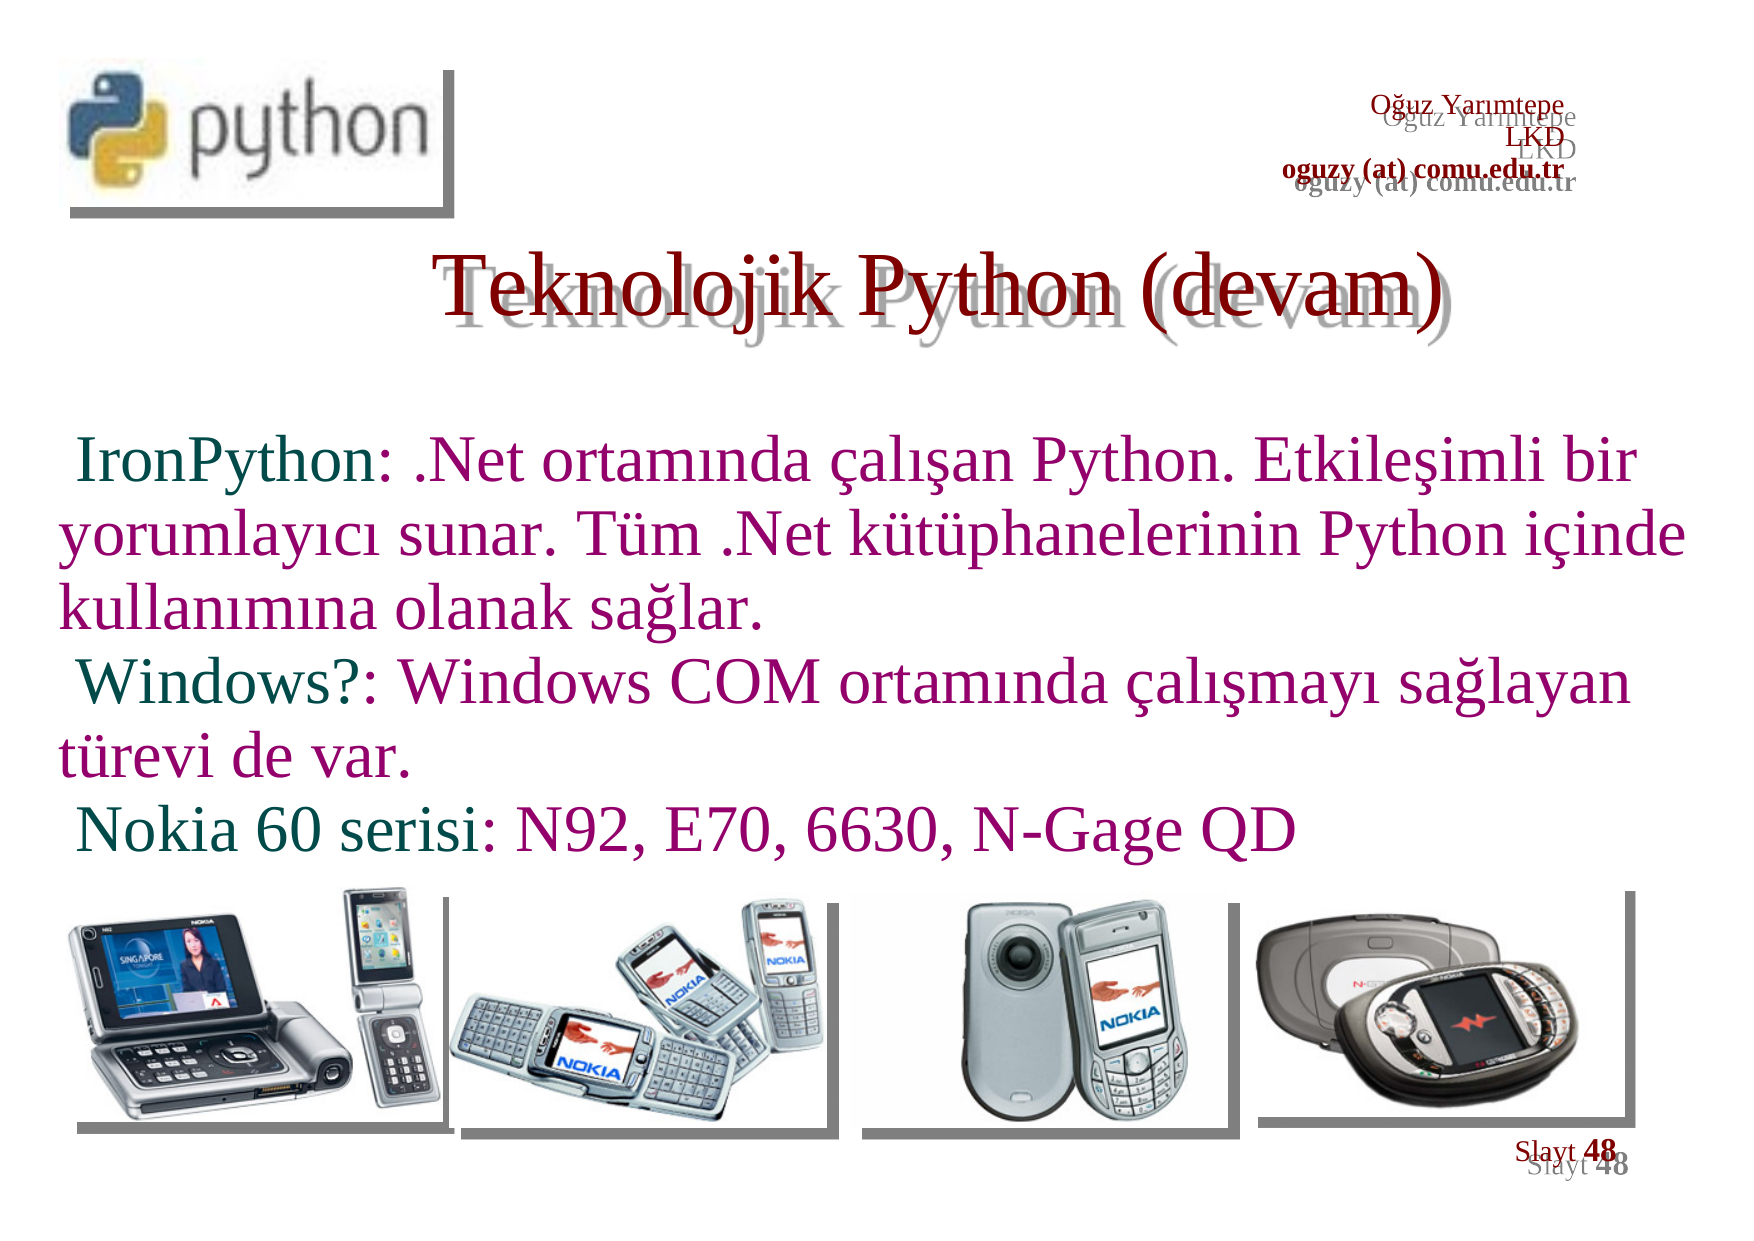

# Teknolojik Python (devam)
 IronPython: .Net ortamında çalışan Python. Etkileşimli bir yorumlayıcı sunar. Tüm .Net kütüphanelerinin Python içinde kullanımına olanak sağlar.
 Windows?: Windows COM ortamında çalışmayı sağlayan türevi de var.
 Nokia 60 serisi: N92, E70, 6630, N-Gage QD